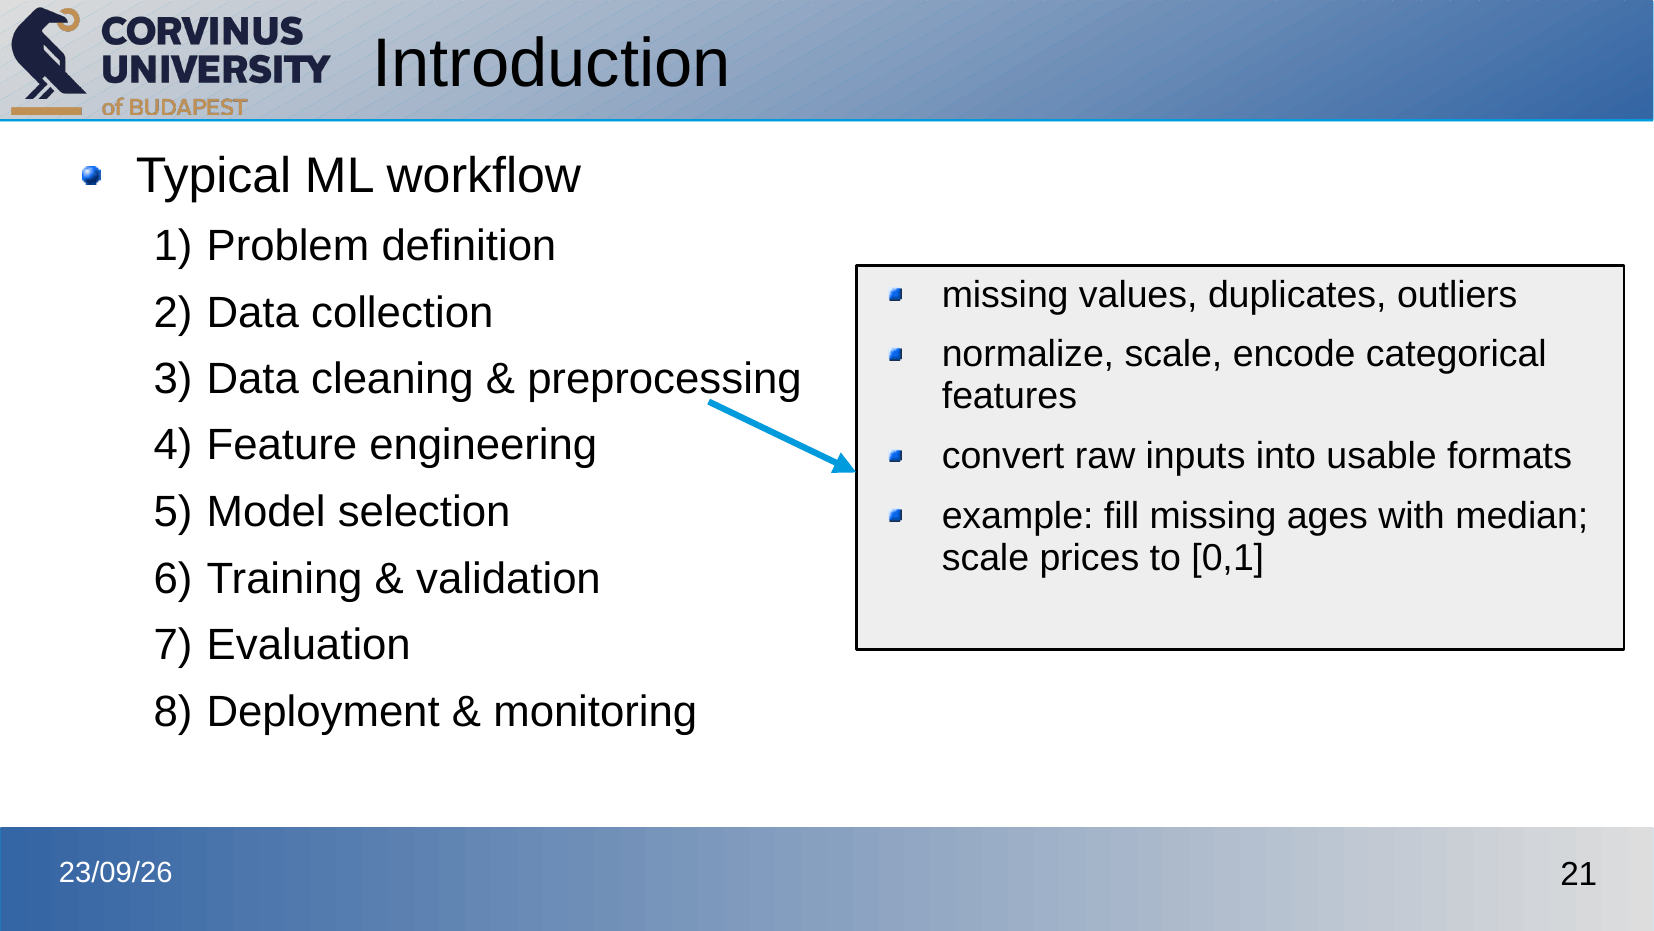

# Introduction
Typical ML workflow
Problem definition
Data collection
Data cleaning & preprocessing
Feature engineering
Model selection
Training & validation
Evaluation
Deployment & monitoring
missing values, duplicates, outliers
normalize, scale, encode categorical features
convert raw inputs into usable formats
example: fill missing ages with median; scale prices to [0,1]